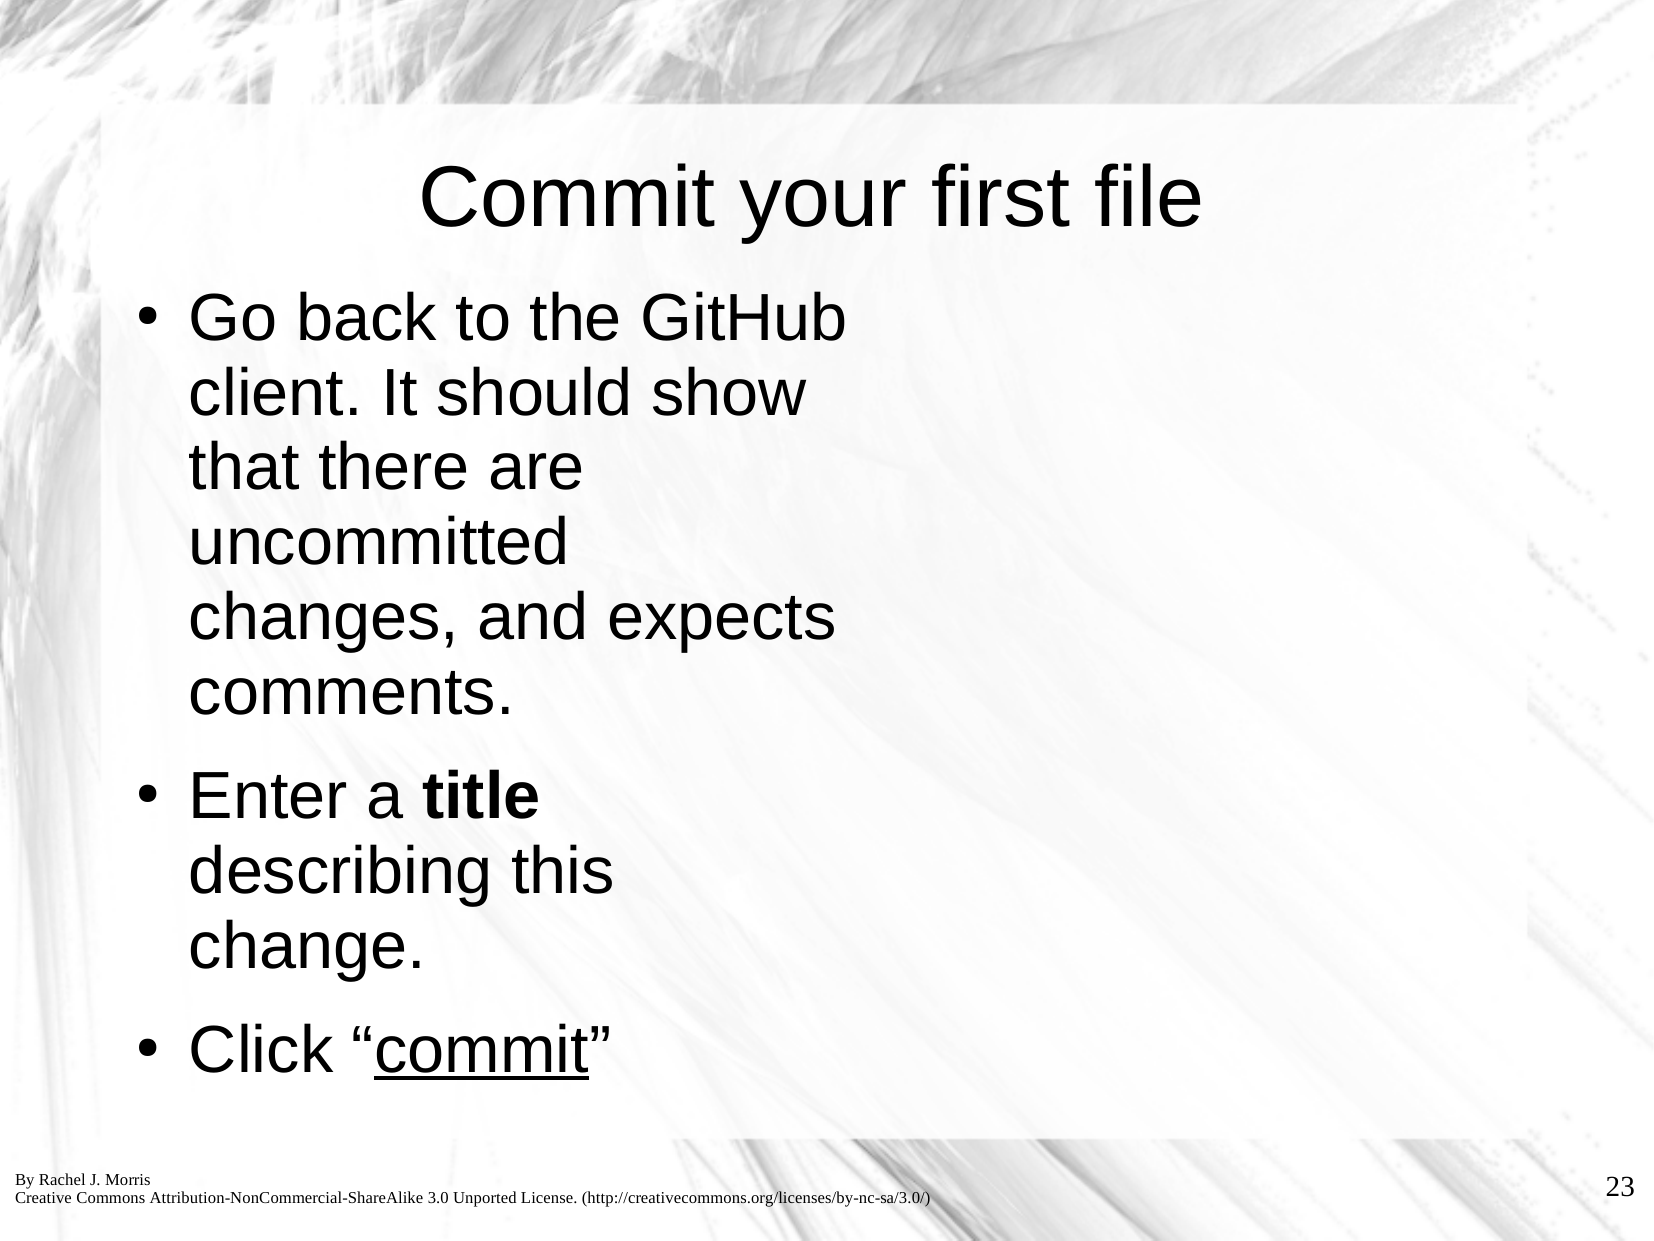

# Commit your first file
Go back to the GitHub client. It should show that there are uncommitted changes, and expects comments.
Enter a title describing this change.
Click “commit”
23